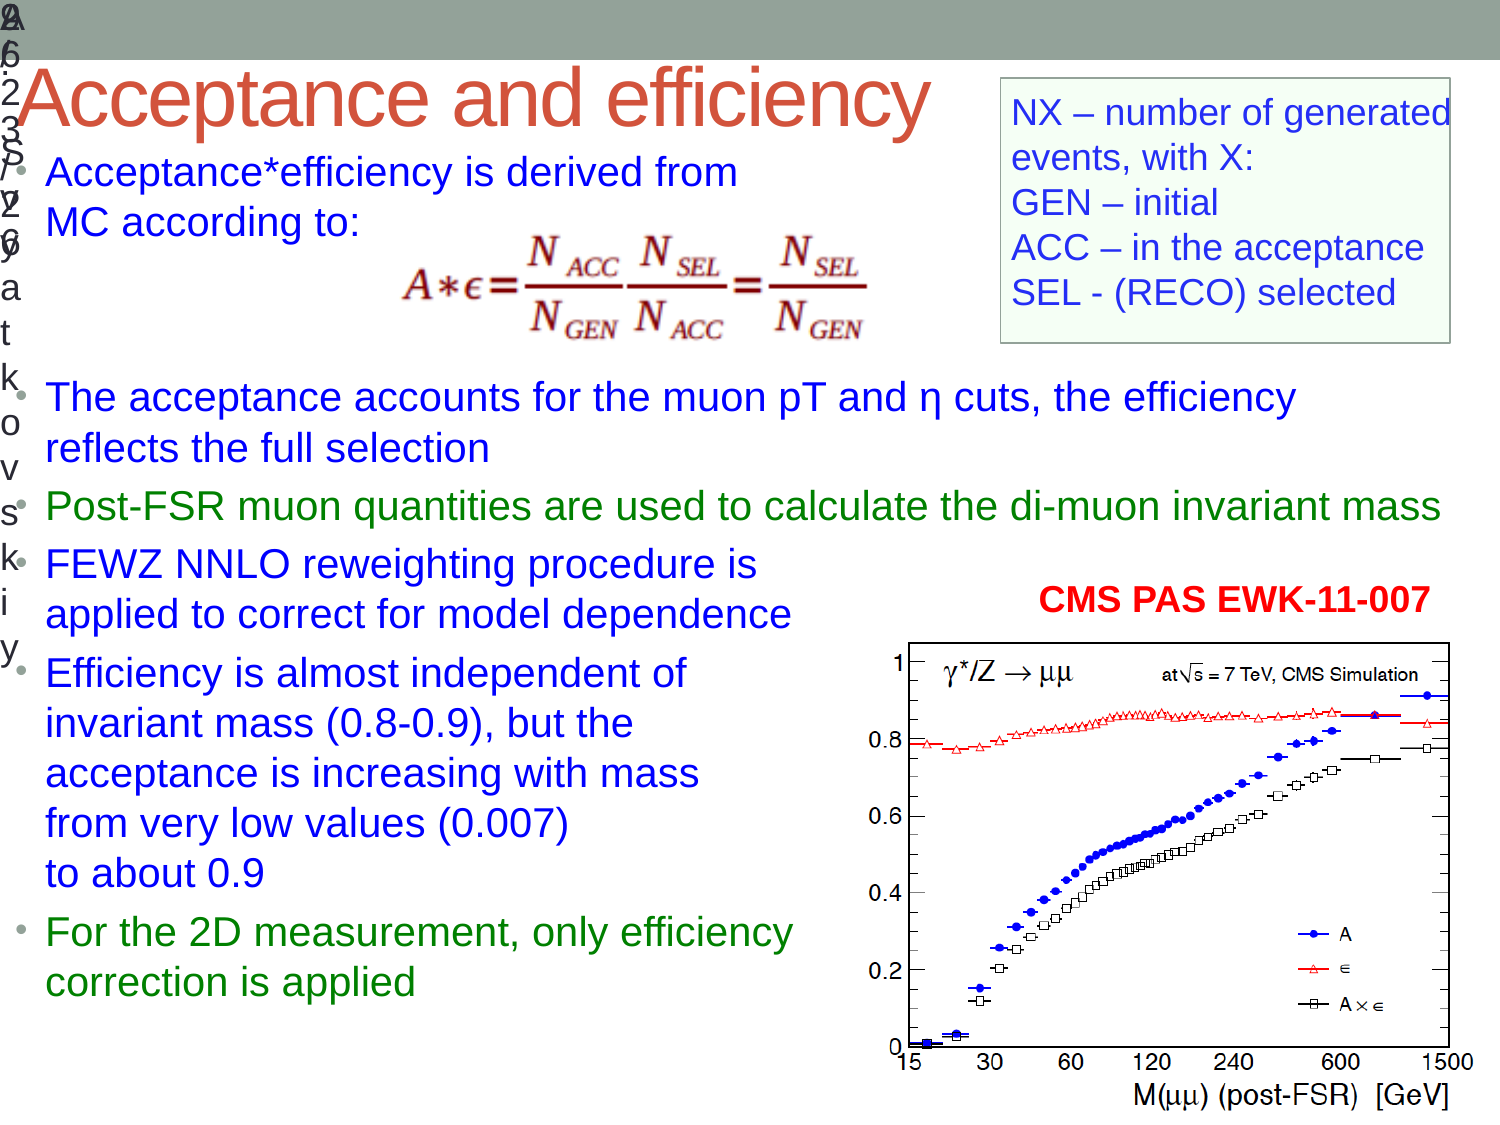

A. Svyatkovskiy
# Acceptance and efficiency
NX – number of generated
events, with X:
GEN – initial
ACC – in the acceptance
SEL - (RECO) selected
Acceptance*efficiency is derived from
MC according to:
The acceptance accounts for the muon pT and η cuts, the efficiency
reflects the full selection
Post-FSR muon quantities are used to calculate the di-muon invariant mass
FEWZ NNLO reweighting procedure is
applied to correct for model dependence
Efficiency is almost independent of
invariant mass (0.8-0.9), but the
acceptance is increasing with mass
from very low values (0.007)
to about 0.9
For the 2D measurement, only efficiency
correction is applied
CMS PAS EWK-11-007